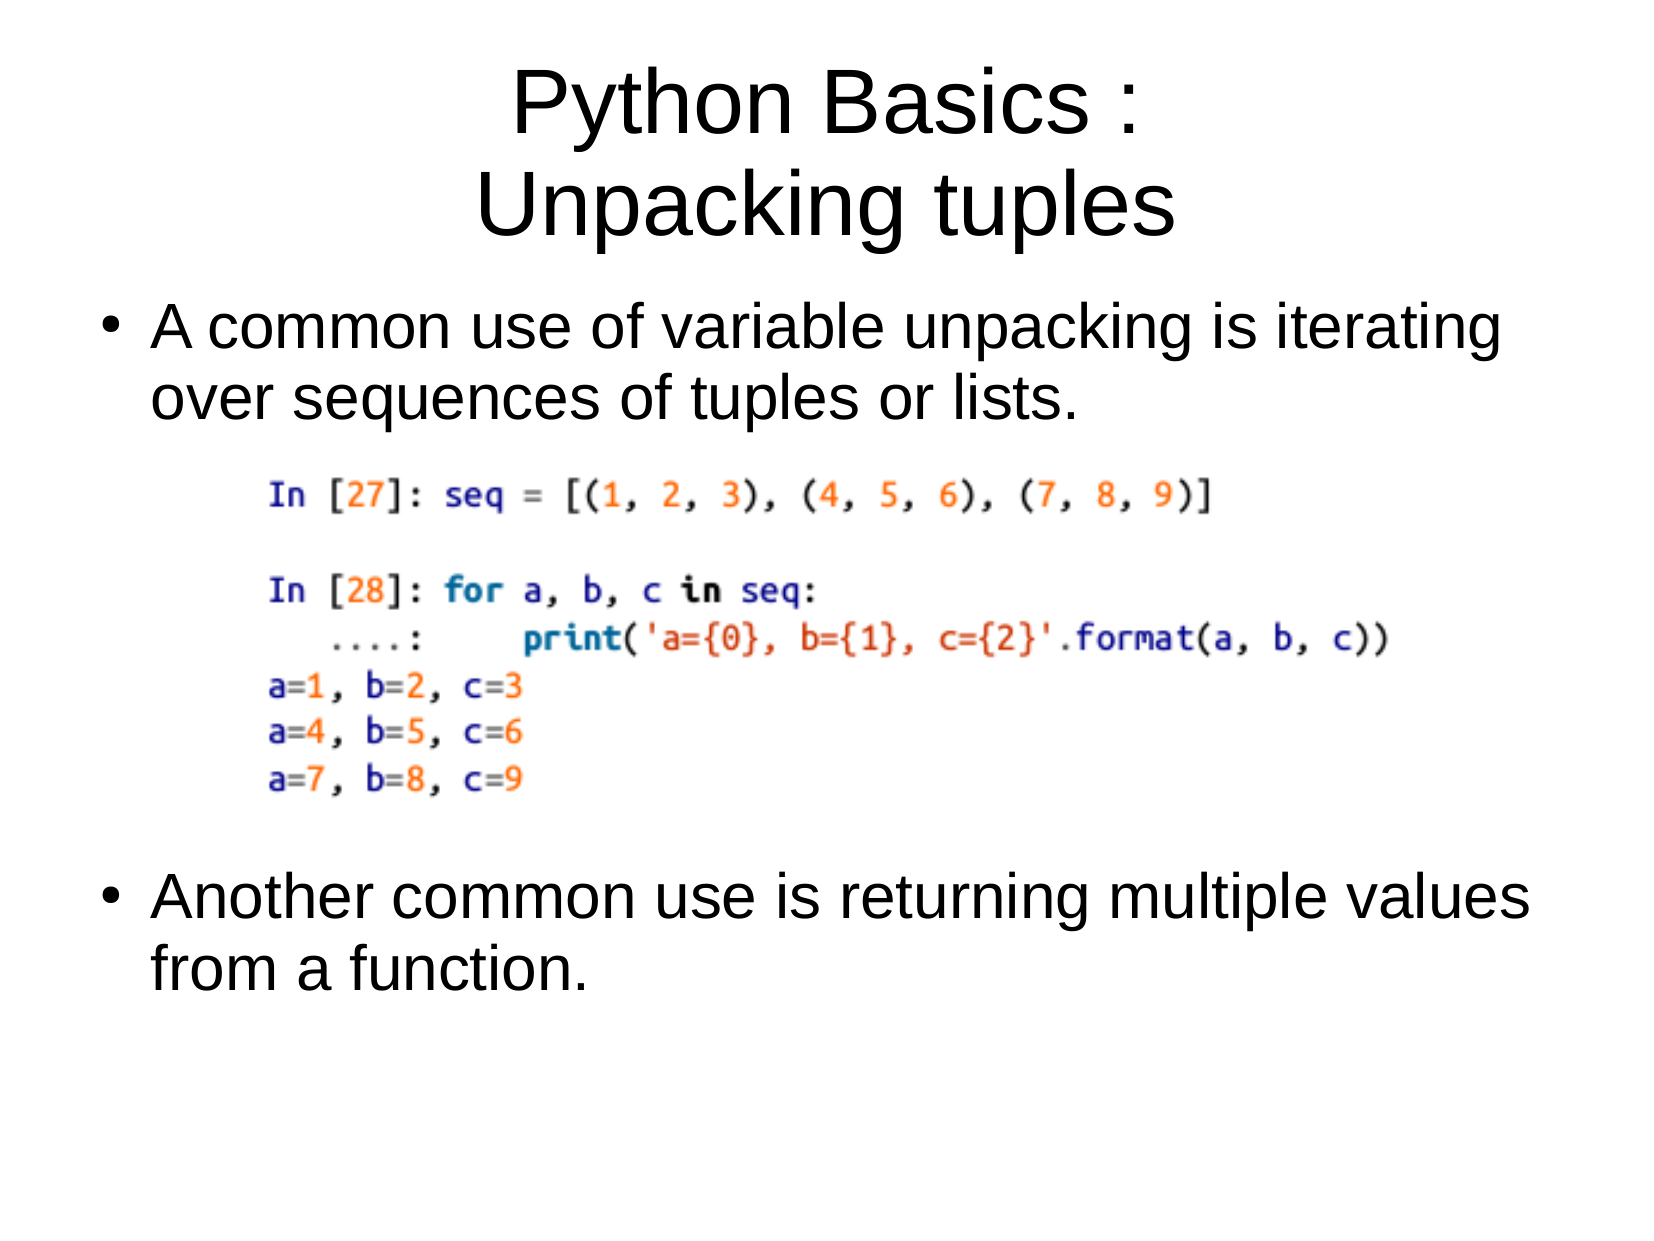

# Python Basics : Unpacking tuples
A common use of variable unpacking is iterating over sequences of tuples or lists.
Another common use is returning multiple values from a function.